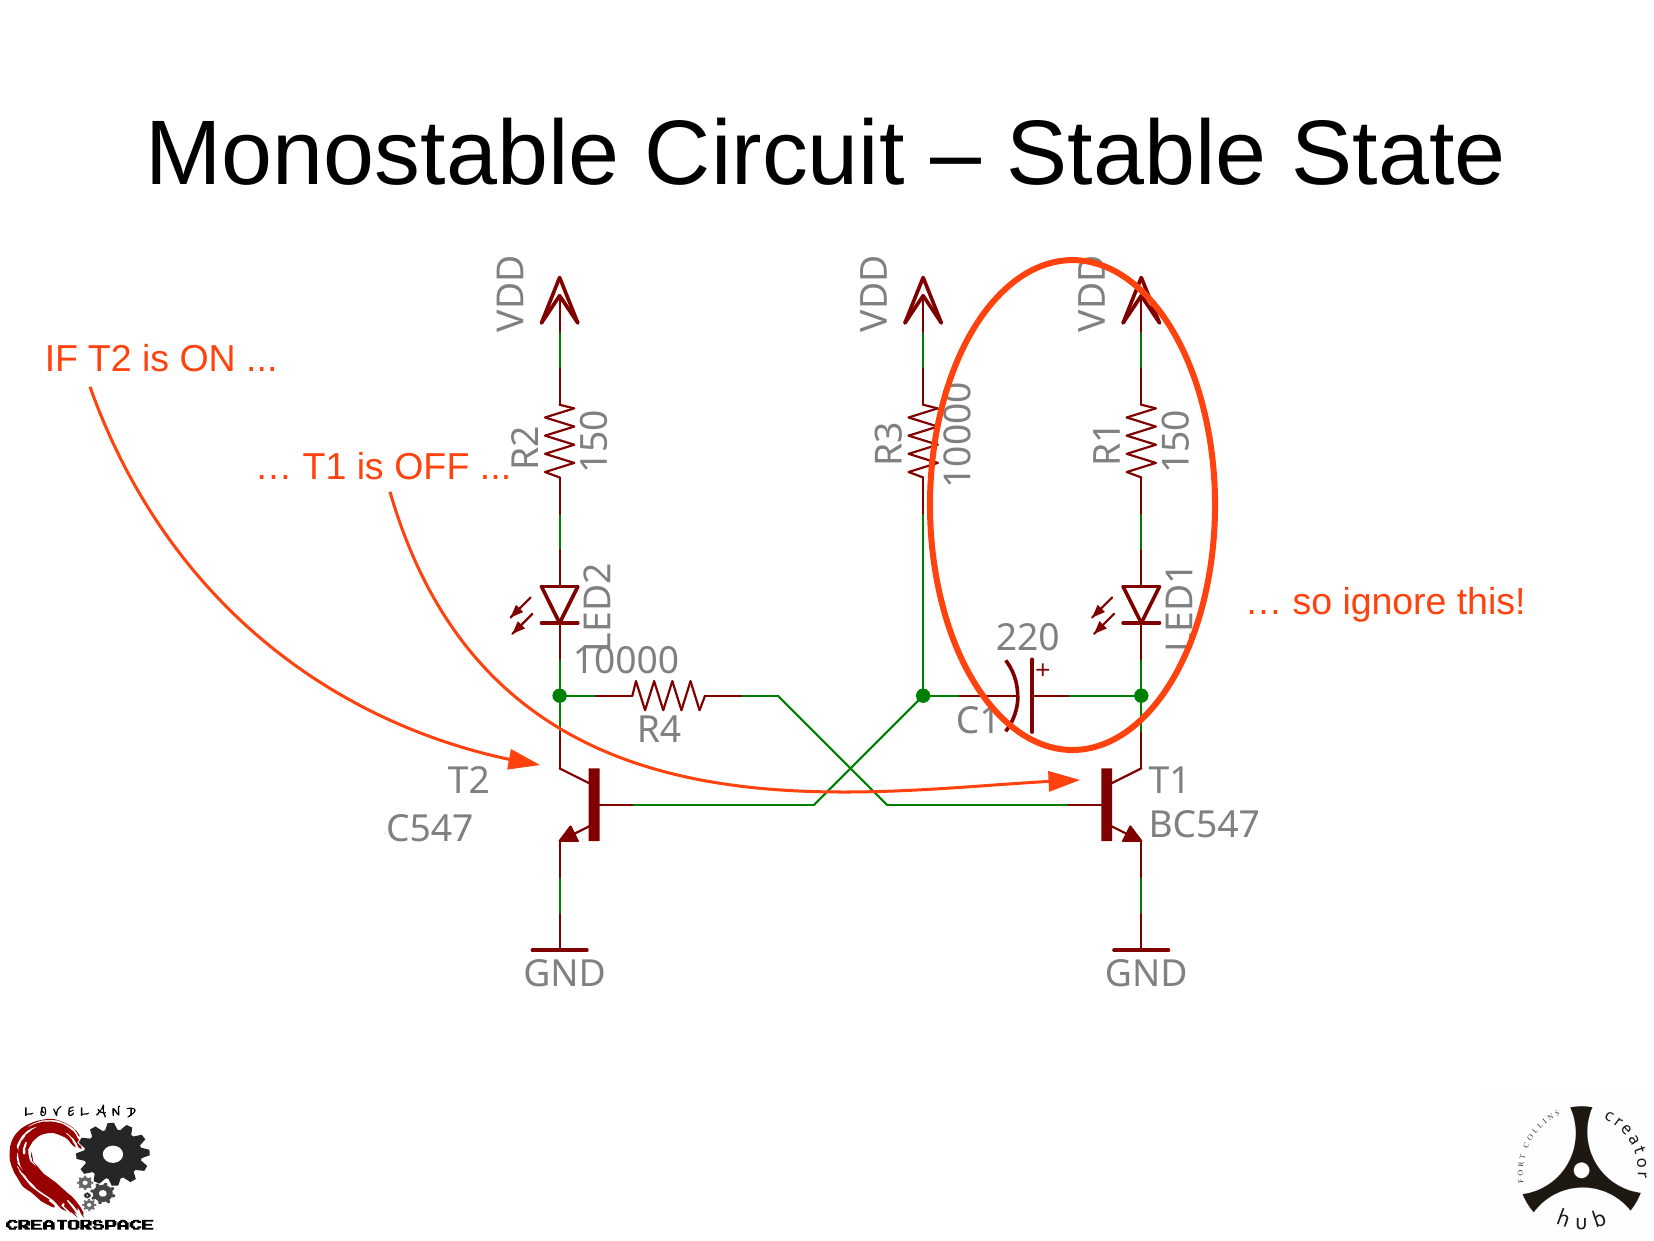

# Monostable Circuit – Stable State
IF T2 is ON ...
… T1 is OFF ...
… so ignore this!